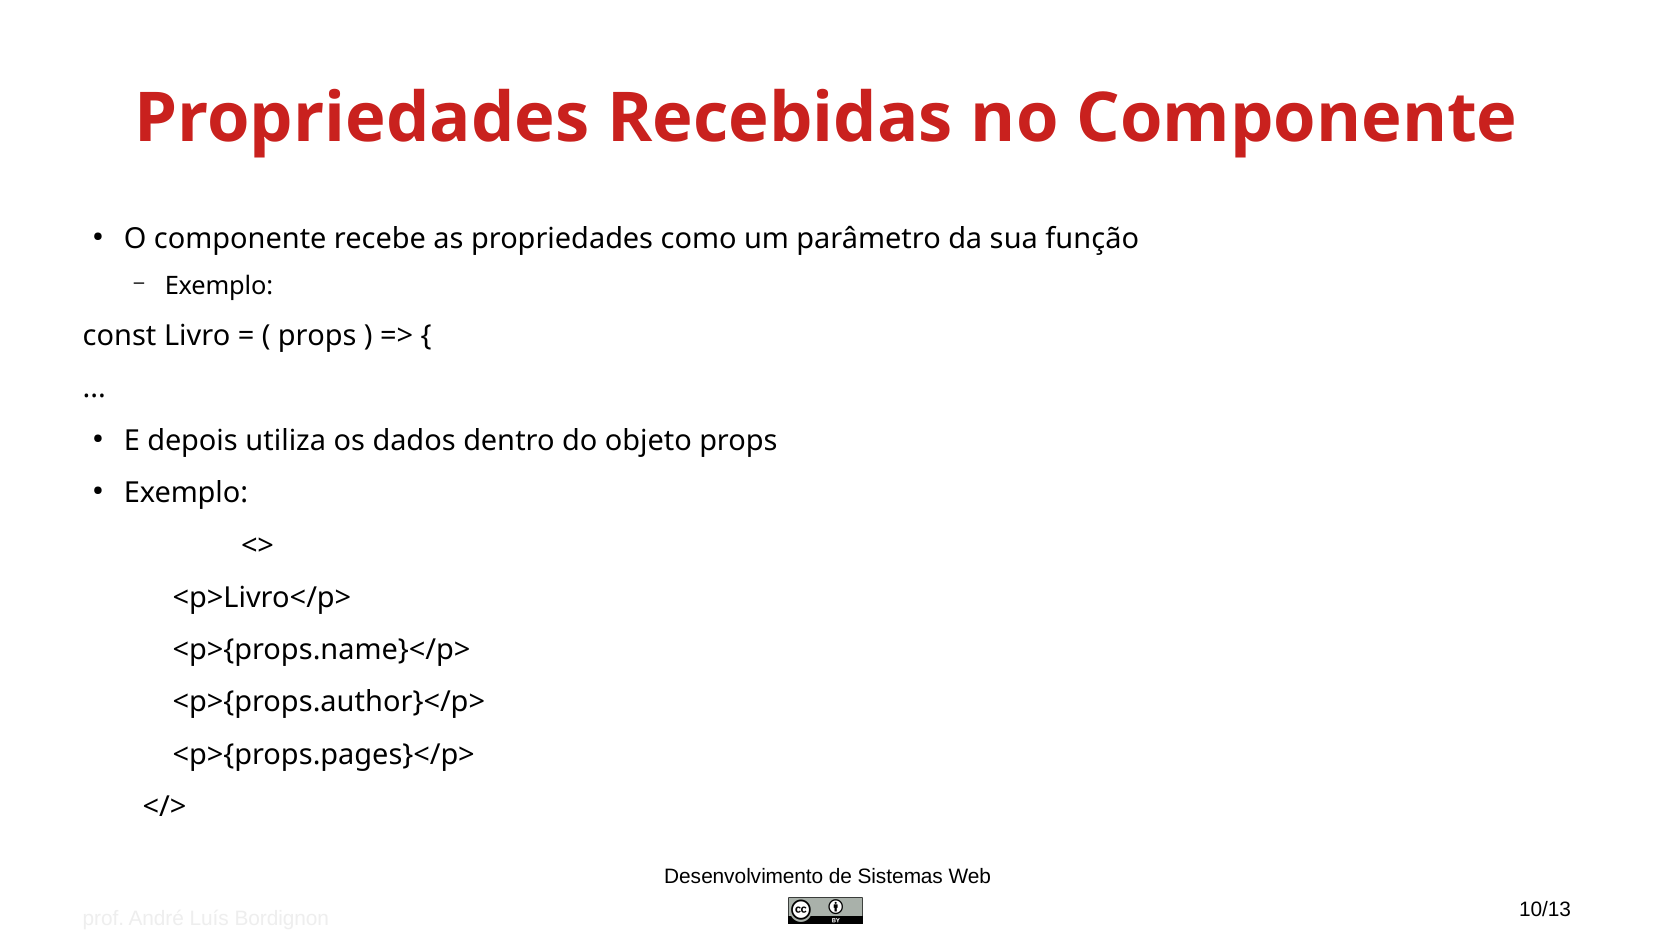

# Propriedades Recebidas no Componente
O componente recebe as propriedades como um parâmetro da sua função
Exemplo:
const Livro = ( props ) => {
...
E depois utiliza os dados dentro do objeto props
Exemplo:
 			 <>
 <p>Livro</p>
 <p>{props.name}</p>
 <p>{props.author}</p>
 <p>{props.pages}</p>
 </>
10
prof. André Luís Bordignon